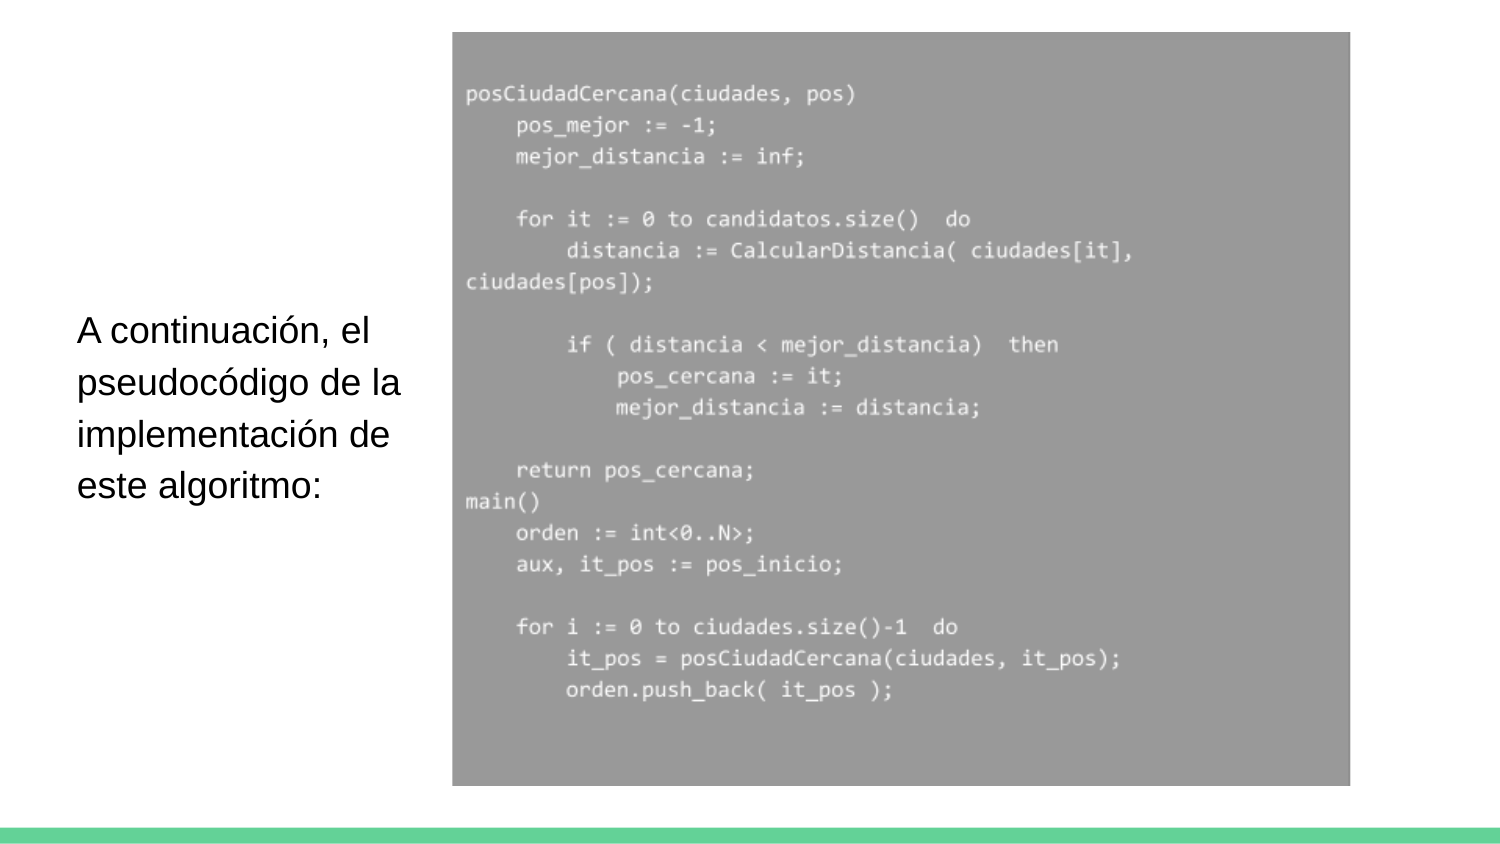

A continuación, el pseudocódigo de la implementación de este algoritmo: